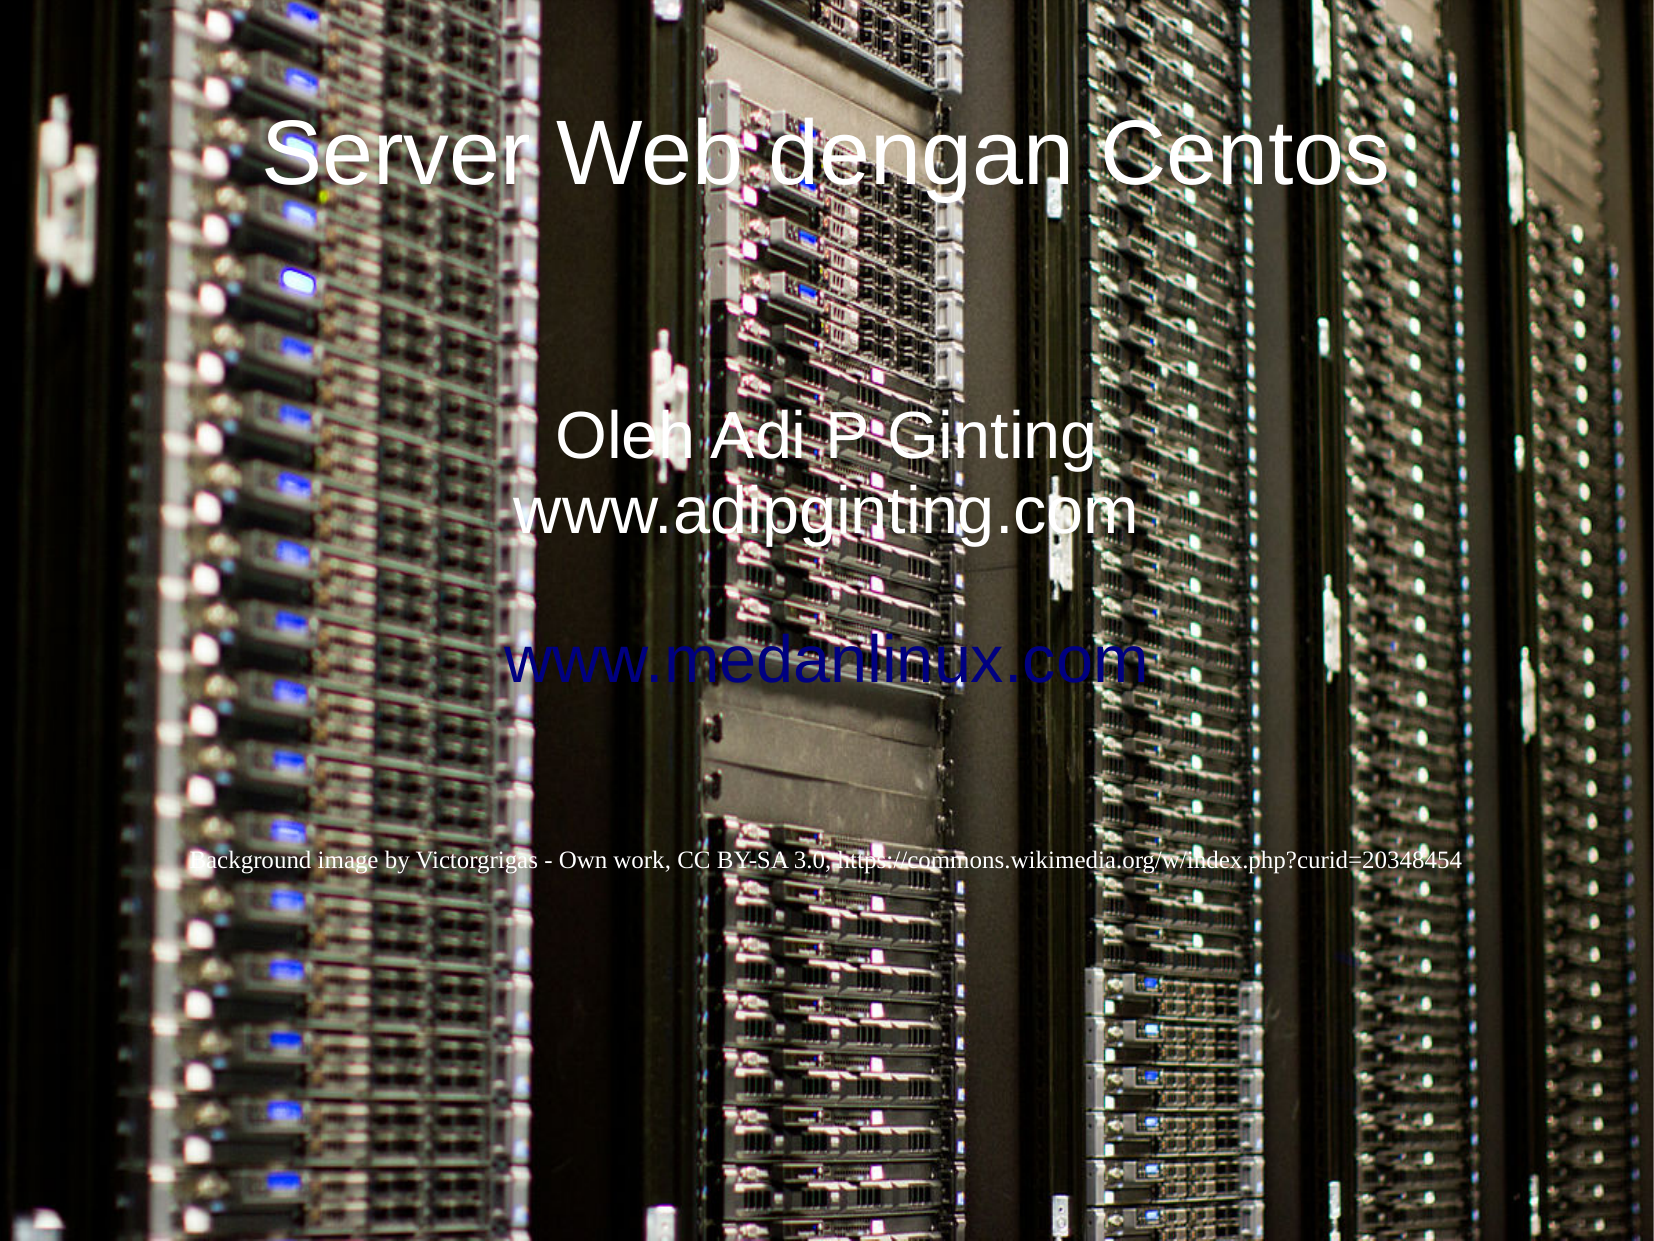

# Server Web dengan Centos
Oleh Adi P Ginting
www.adipginting.com
www.medanlinux.com
Background image by Victorgrigas - Own work, CC BY-SA 3.0, https://commons.wikimedia.org/w/index.php?curid=20348454